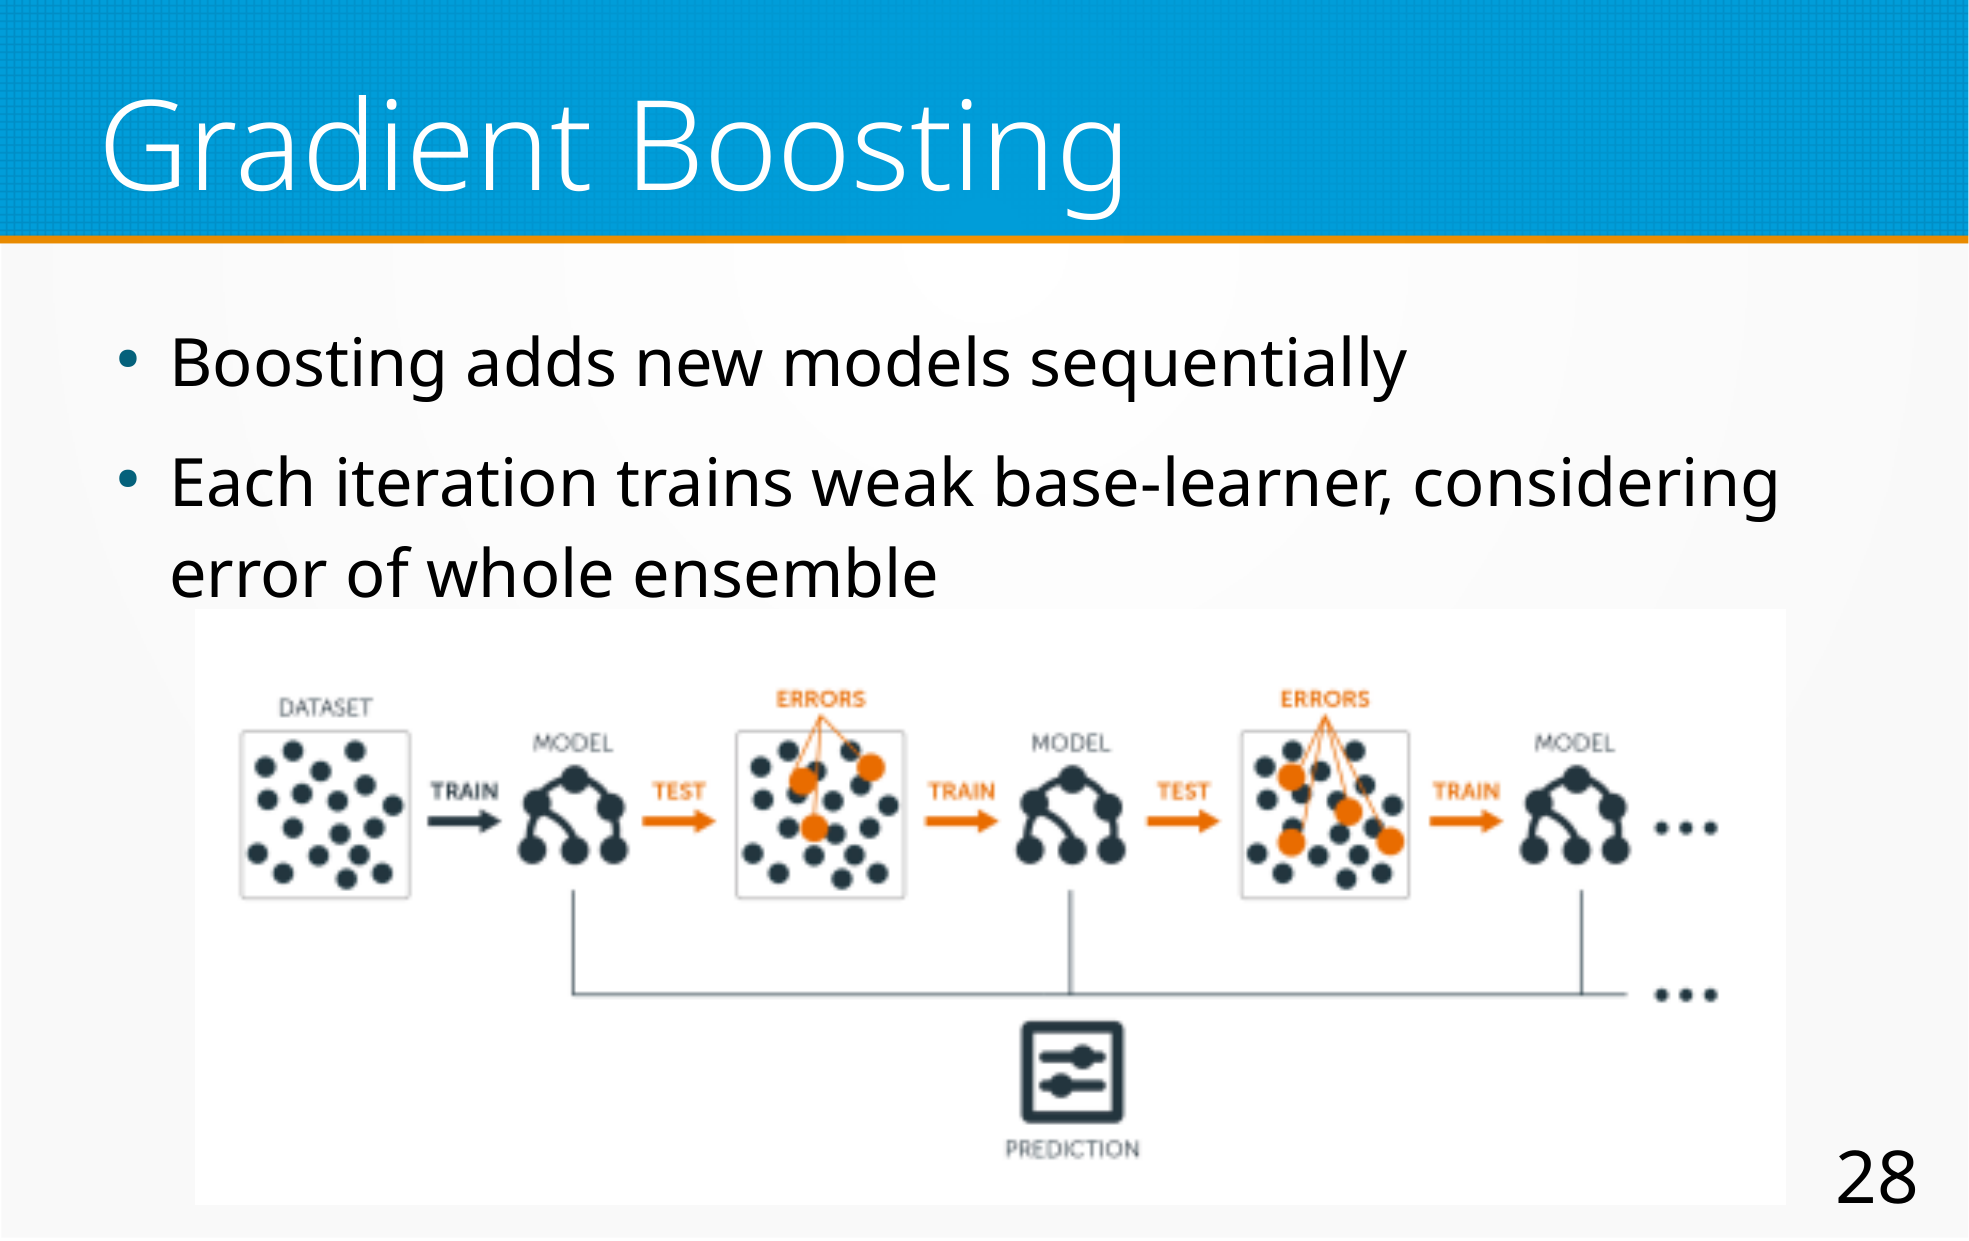

# Gradient Boosting
Boosting adds new models sequentially
Each iteration trains weak base-learner, considering error of whole ensemble
28